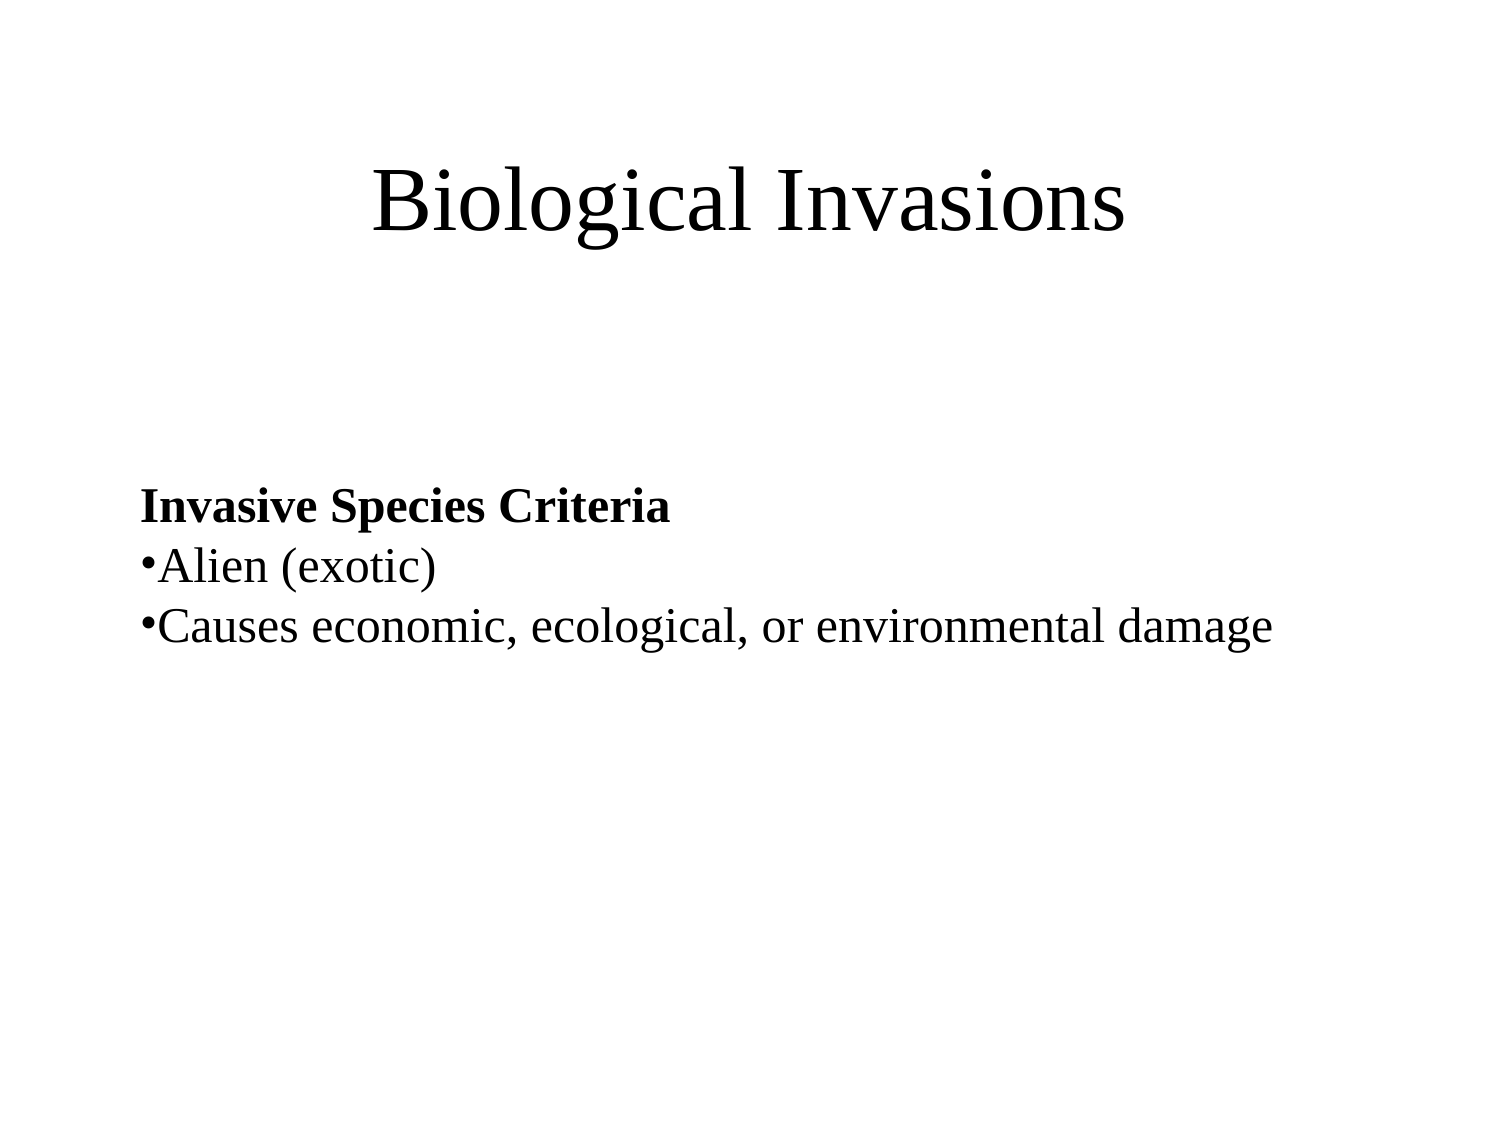

# Biological Invasions
Invasive Species Criteria
Alien (exotic)
Causes economic, ecological, or environmental damage